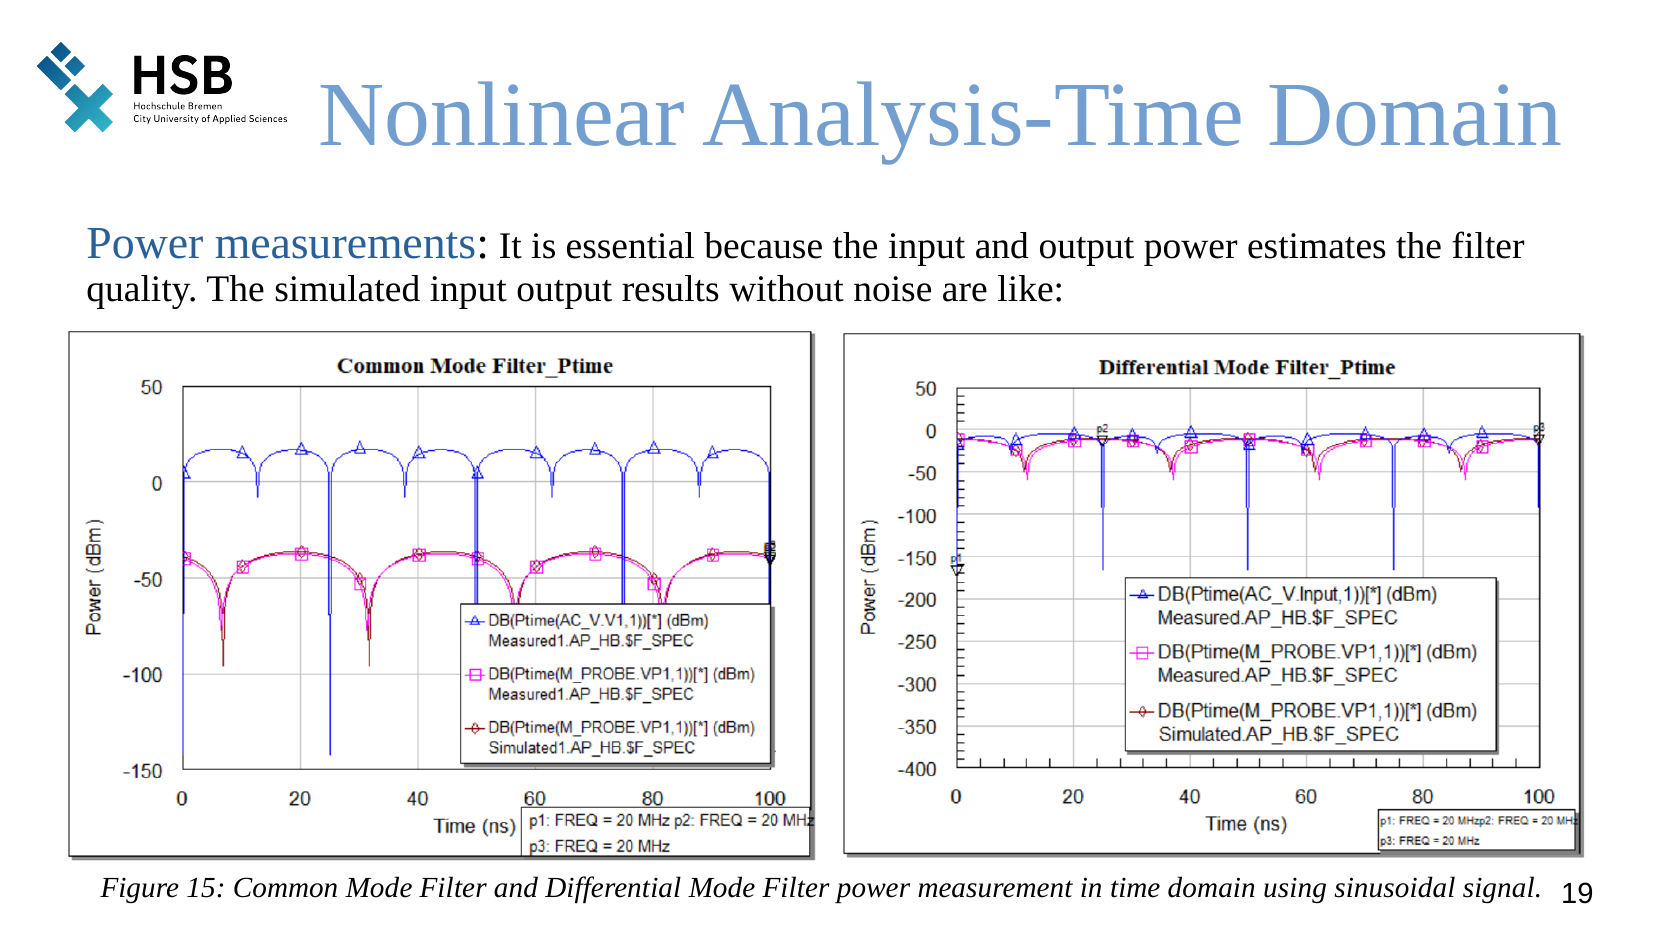

# Nonlinear Analysis-Time Domain
Power measurements: It is essential because the input and output power estimates the filter quality. The simulated input output results without noise are like:
Figure 15: Common Mode Filter and Differential Mode Filter power measurement in time domain using sinusoidal signal.